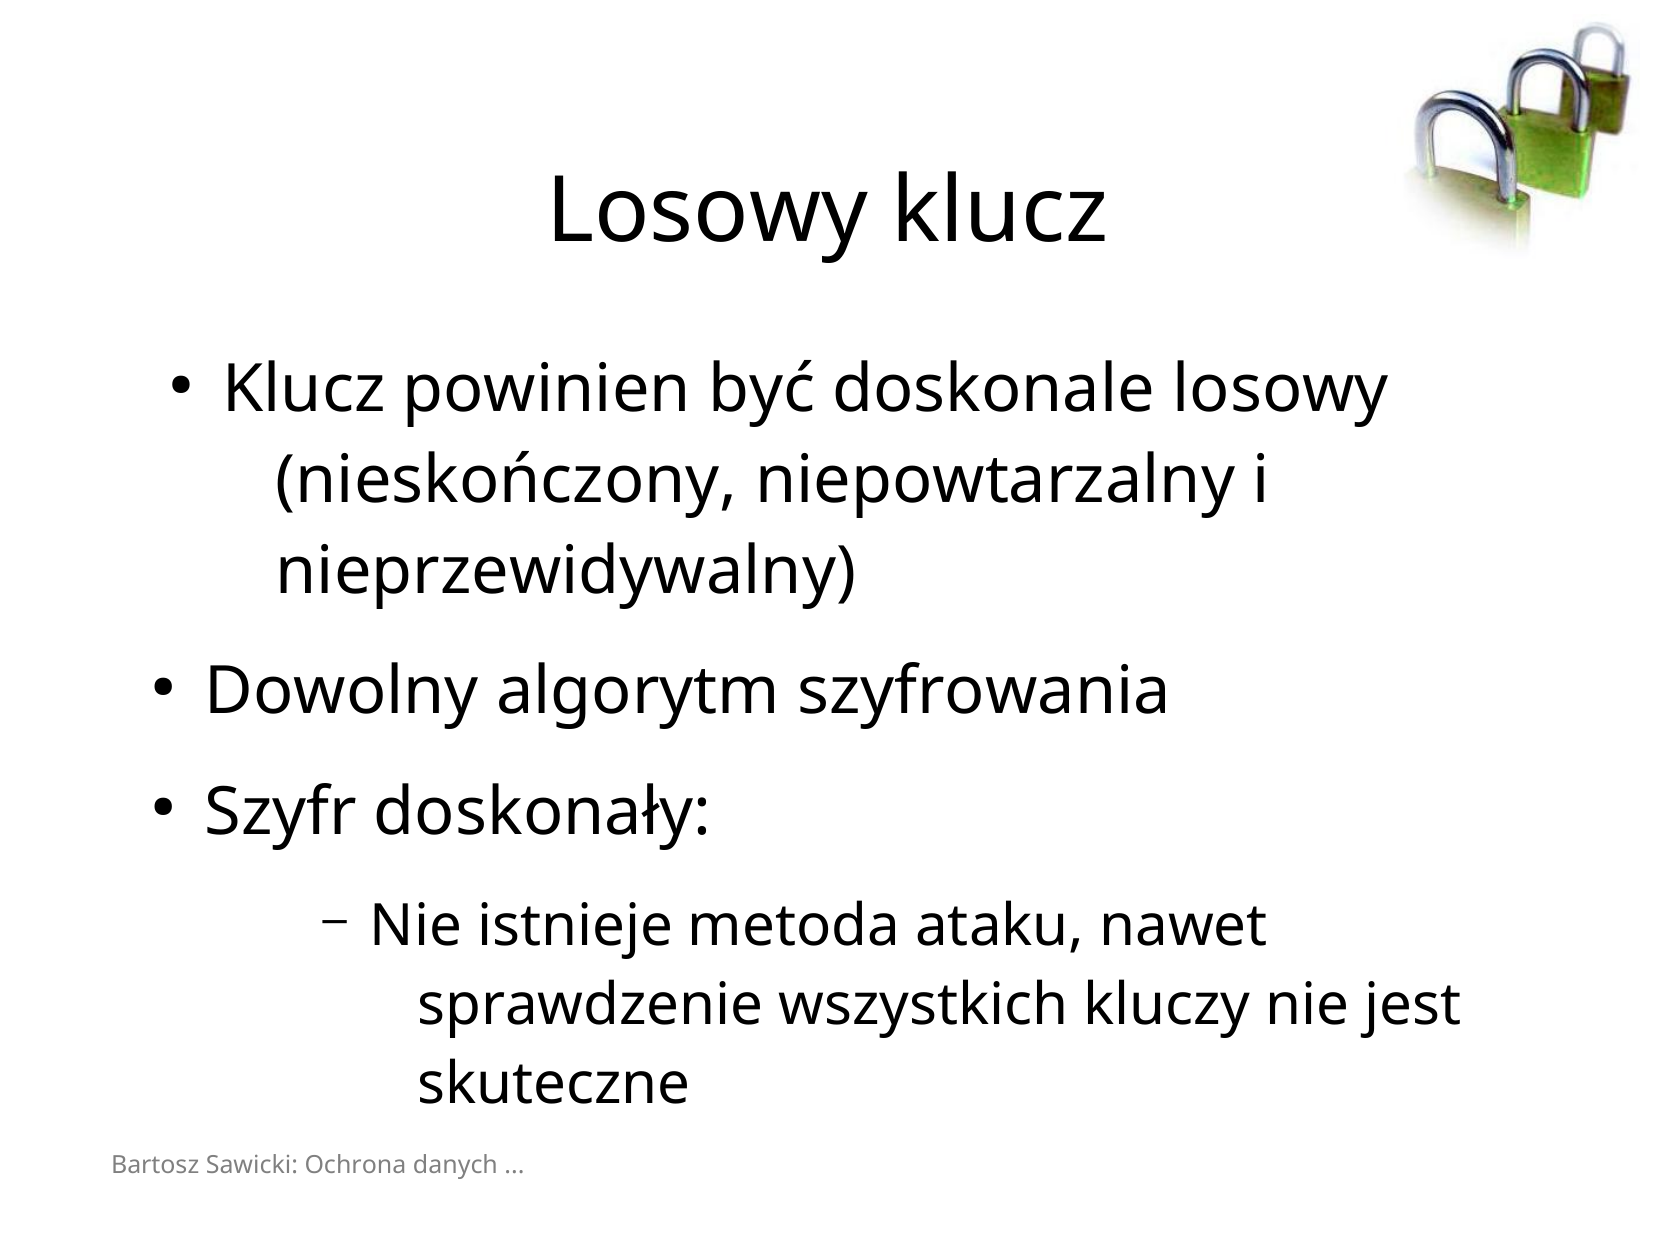

# Losowy klucz
Klucz powinien być doskonale losowy (nieskończony, niepowtarzalny i nieprzewidywalny)
Dowolny algorytm szyfrowania
Szyfr doskonały:
Nie istnieje metoda ataku, nawet sprawdzenie wszystkich kluczy nie jest skuteczne